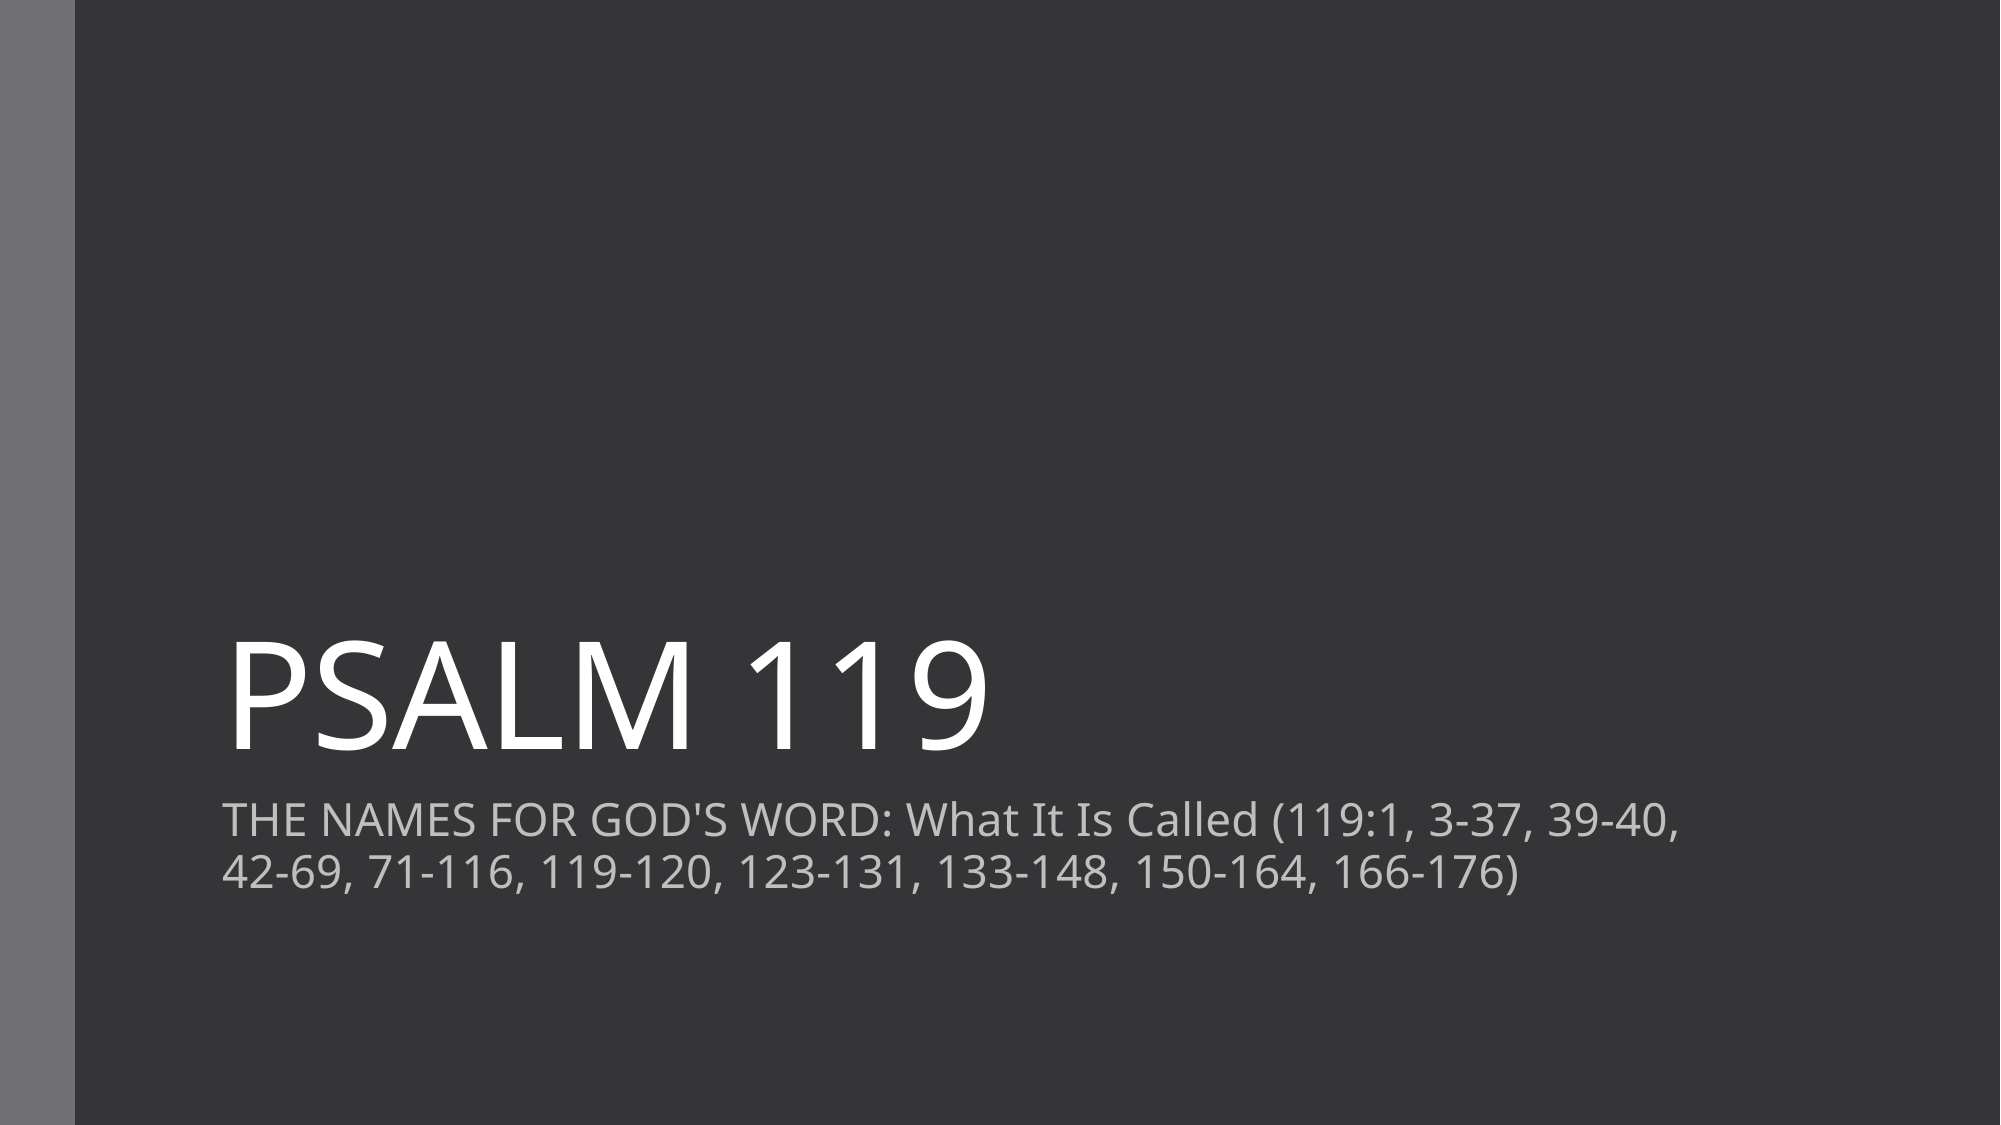

# PSALM 119
THE NAMES FOR GOD'S WORD: What It Is Called (119:1, 3-37, 39-40, 42-69, 71-116, 119-120, 123-131, 133-148, 150-164, 166-176)